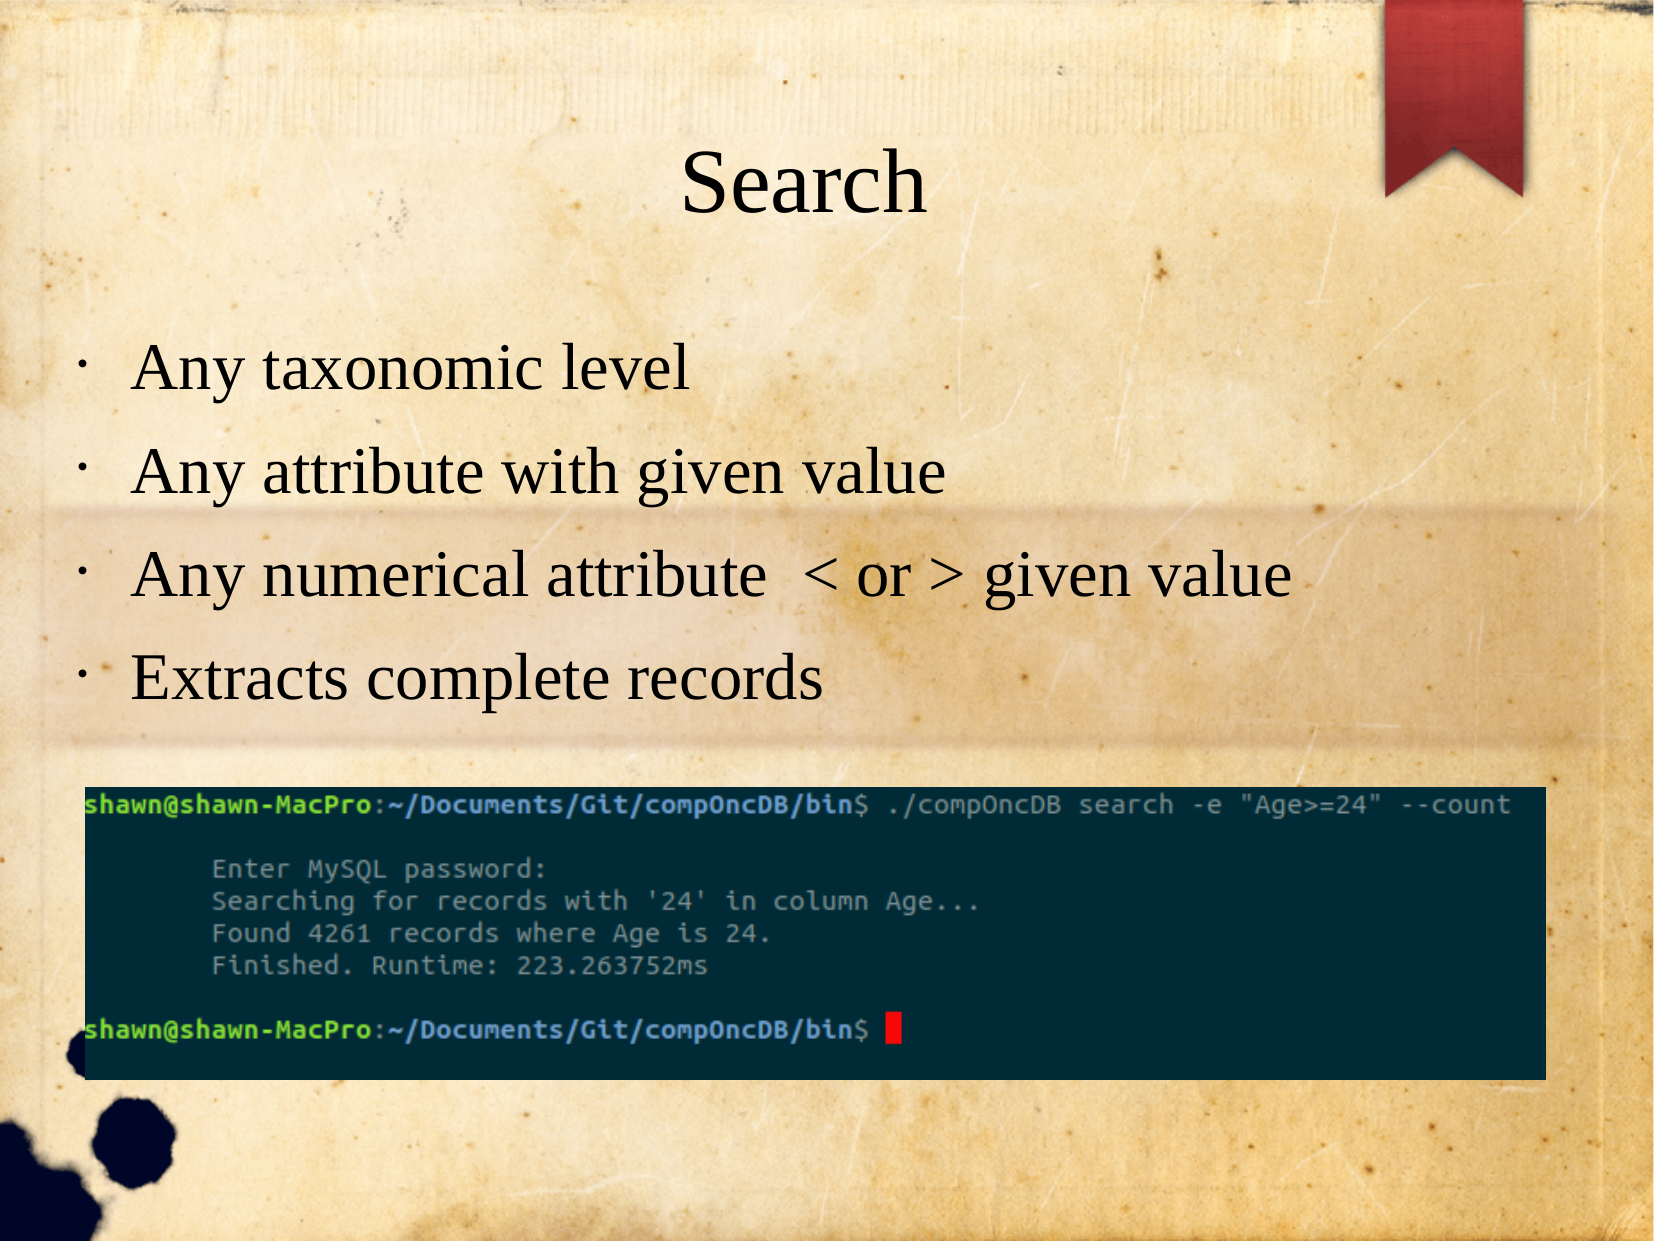

# Search
Any taxonomic level
Any attribute with given value
Any numerical attribute < or > given value
Extracts complete records